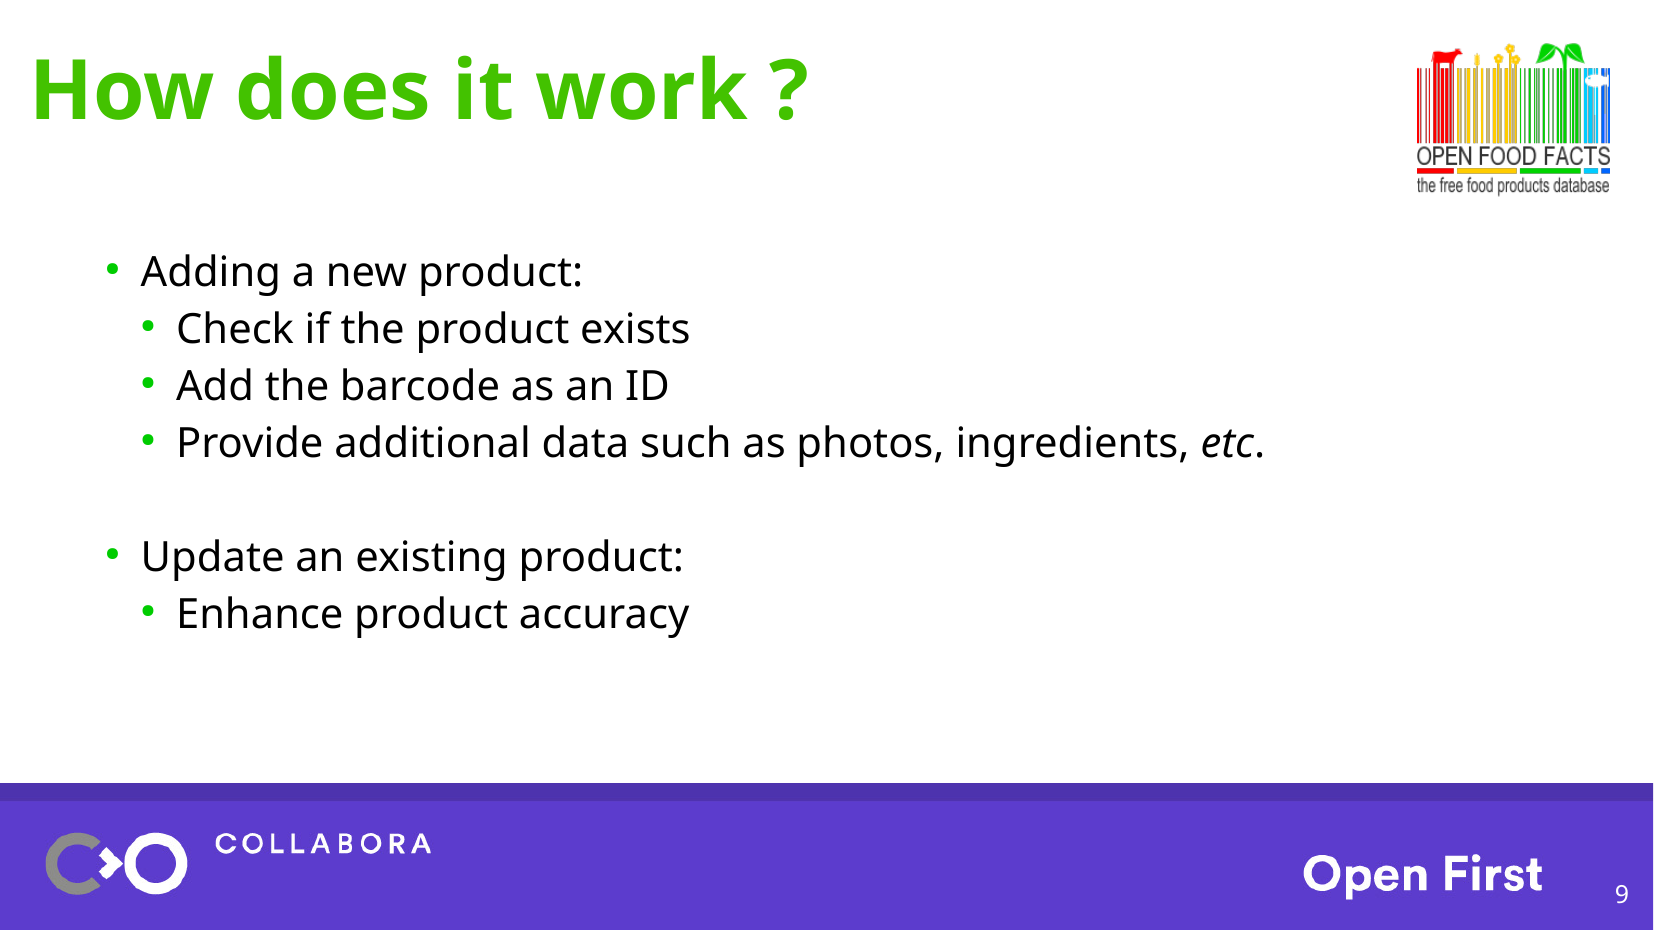

# How does it work ?
Adding a new product:
Check if the product exists
Add the barcode as an ID
Provide additional data such as photos, ingredients, etc.
Update an existing product:
Enhance product accuracy
9